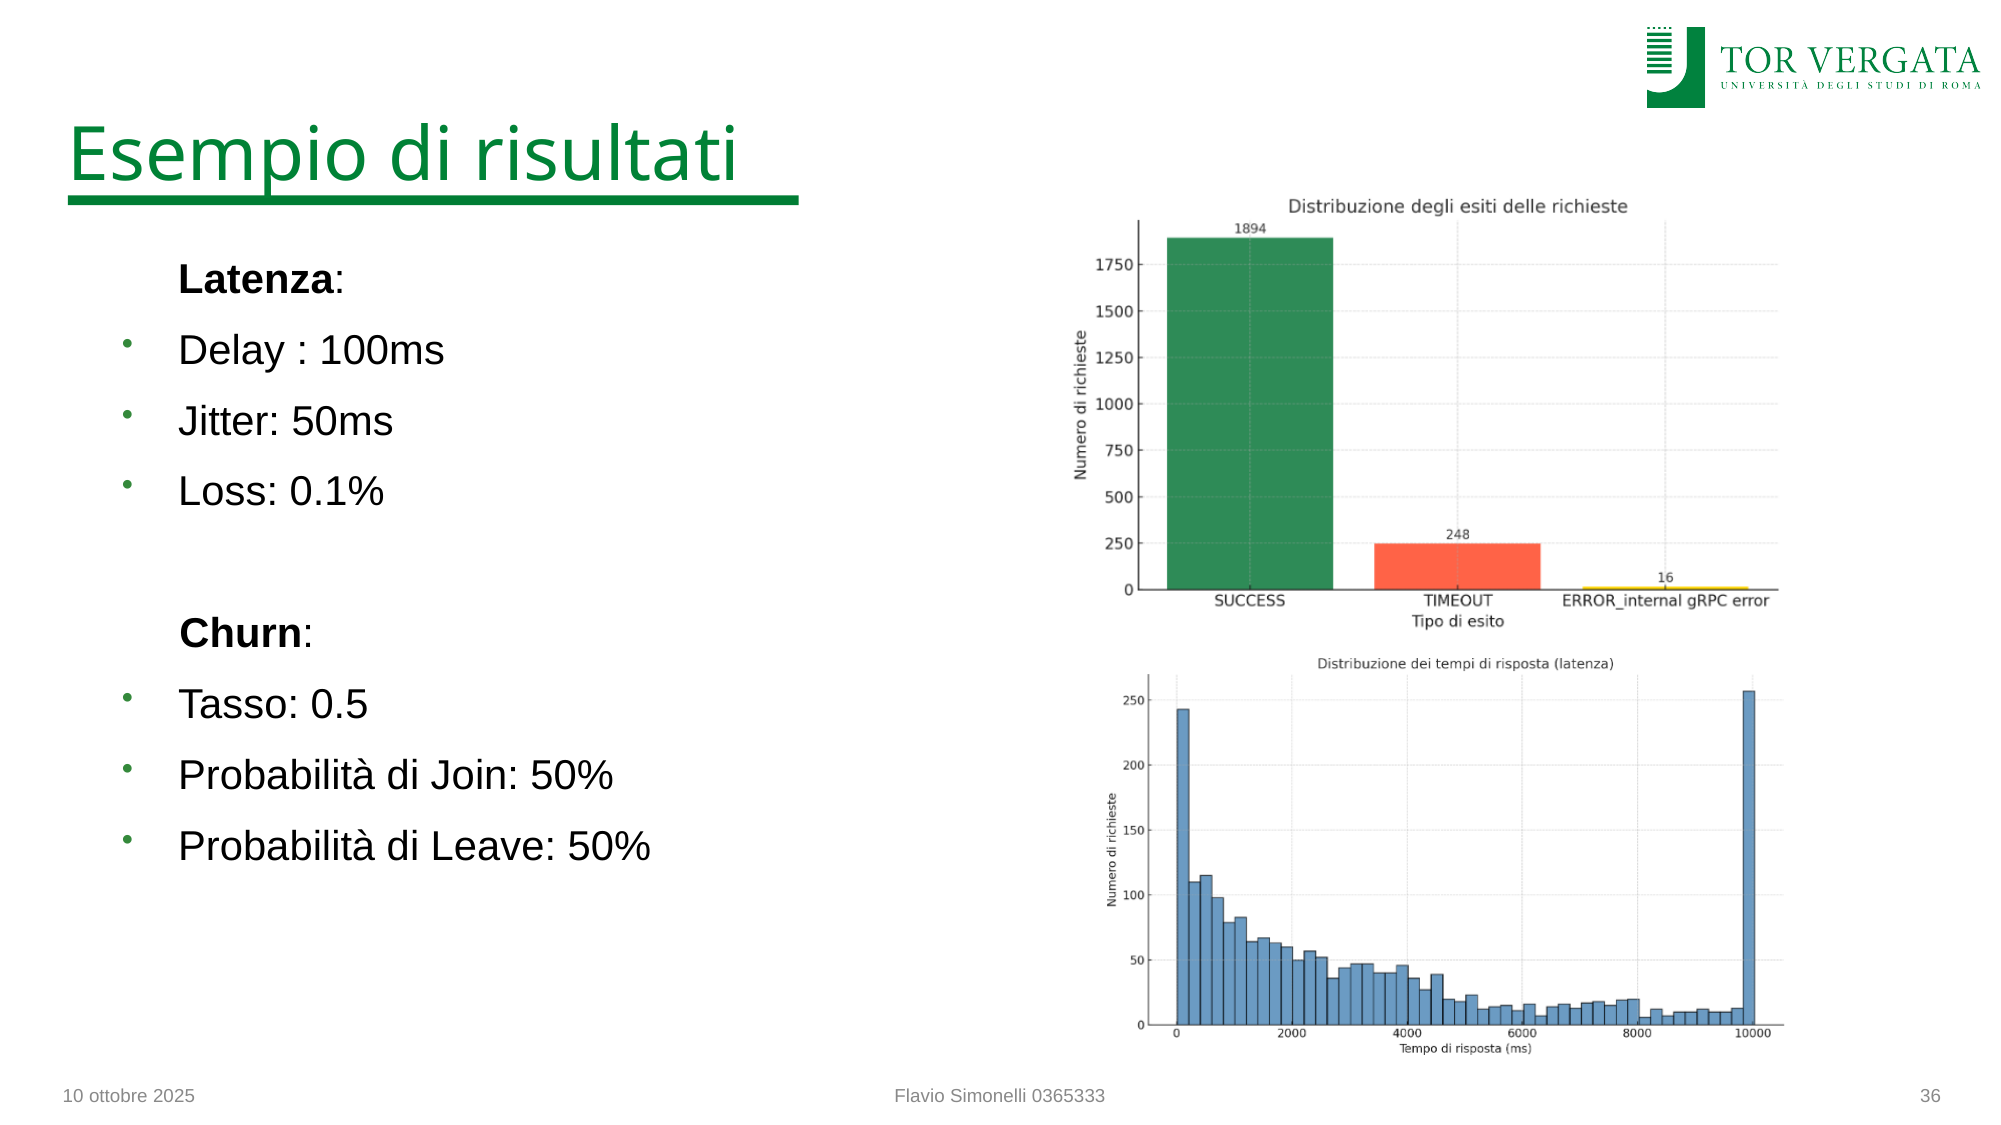

# Esempio di risultati
Latenza:
Delay : 100ms
Jitter: 50ms
Loss: 0.1%
 Churn:
Tasso: 0.5
Probabilità di Join: 50%
Probabilità di Leave: 50%
10 ottobre 2025
Flavio Simonelli 0365333
36